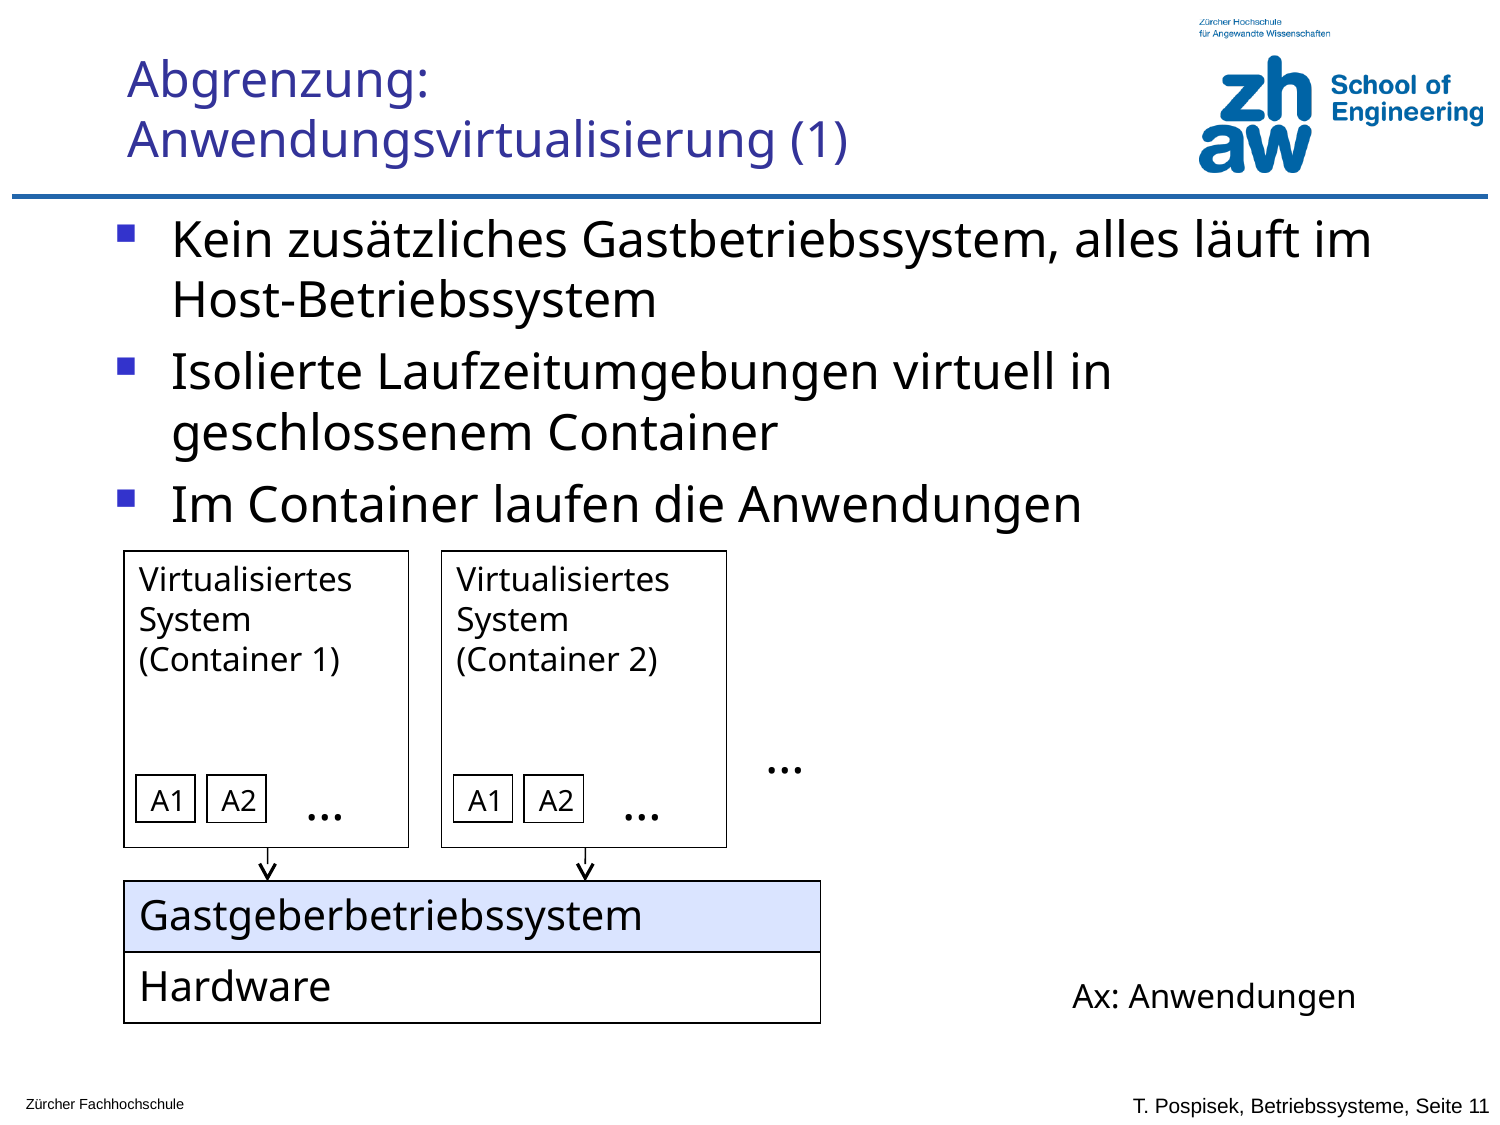

# Abgrenzung: Anwendungsvirtualisierung (1)
Kein zusätzliches Gastbetriebssystem, alles läuft im Host-Betriebssystem
Isolierte Laufzeitumgebungen virtuell in geschlossenem Container
Im Container laufen die Anwendungen
Virtualisiertes
System
(Container 1)
Virtualisiertes
System
(Container 2)
…
…
…
A1
A1
A2
A2
Gastgeberbetriebssystem
Hardware
Ax: Anwendungen